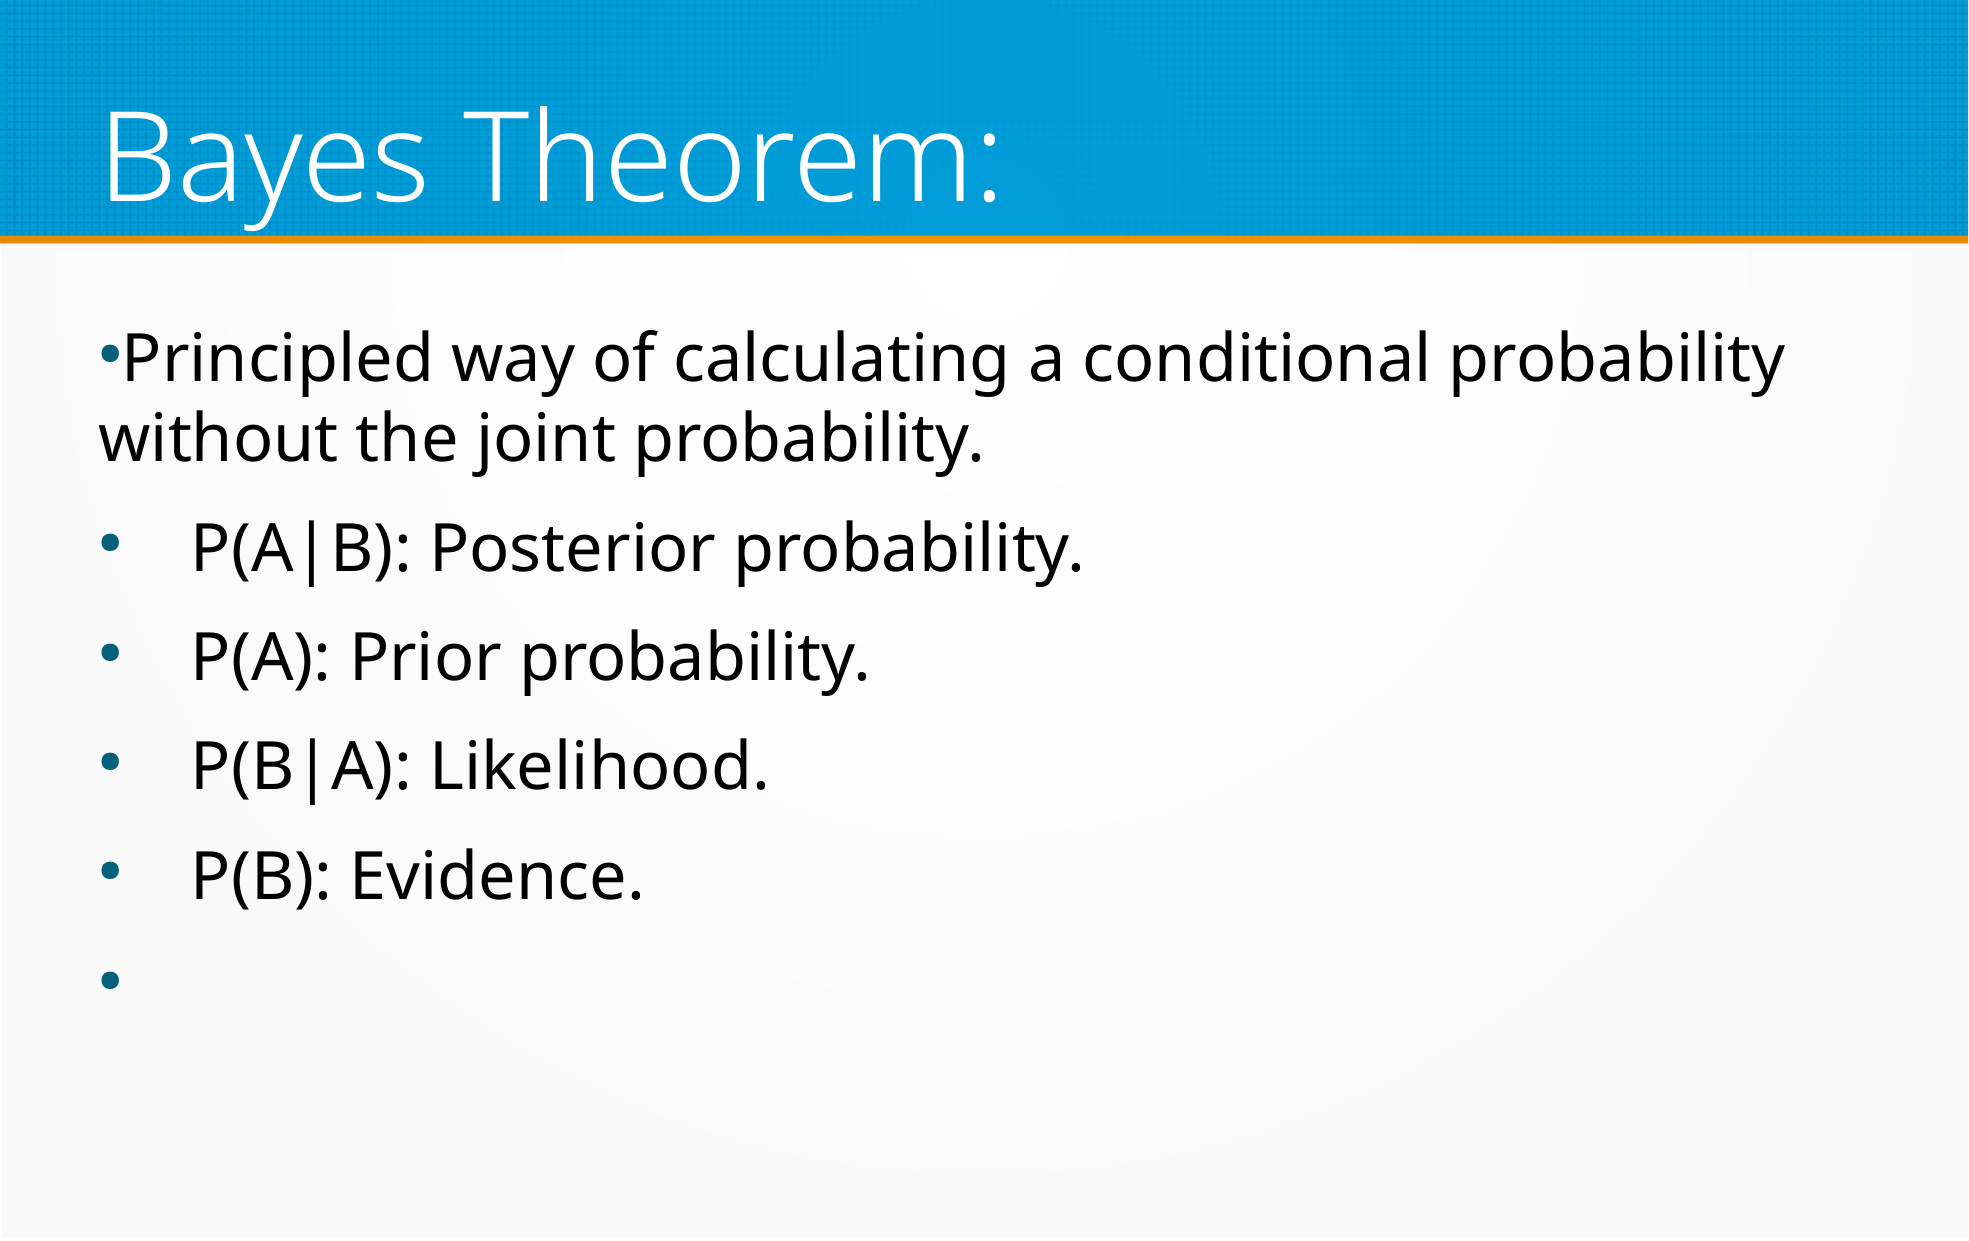

# Bayes Theorem:
Principled way of calculating a conditional probability without the joint probability.
 P(A|B): Posterior probability.
 P(A): Prior probability.
 P(B|A): Likelihood.
 P(B): Evidence.